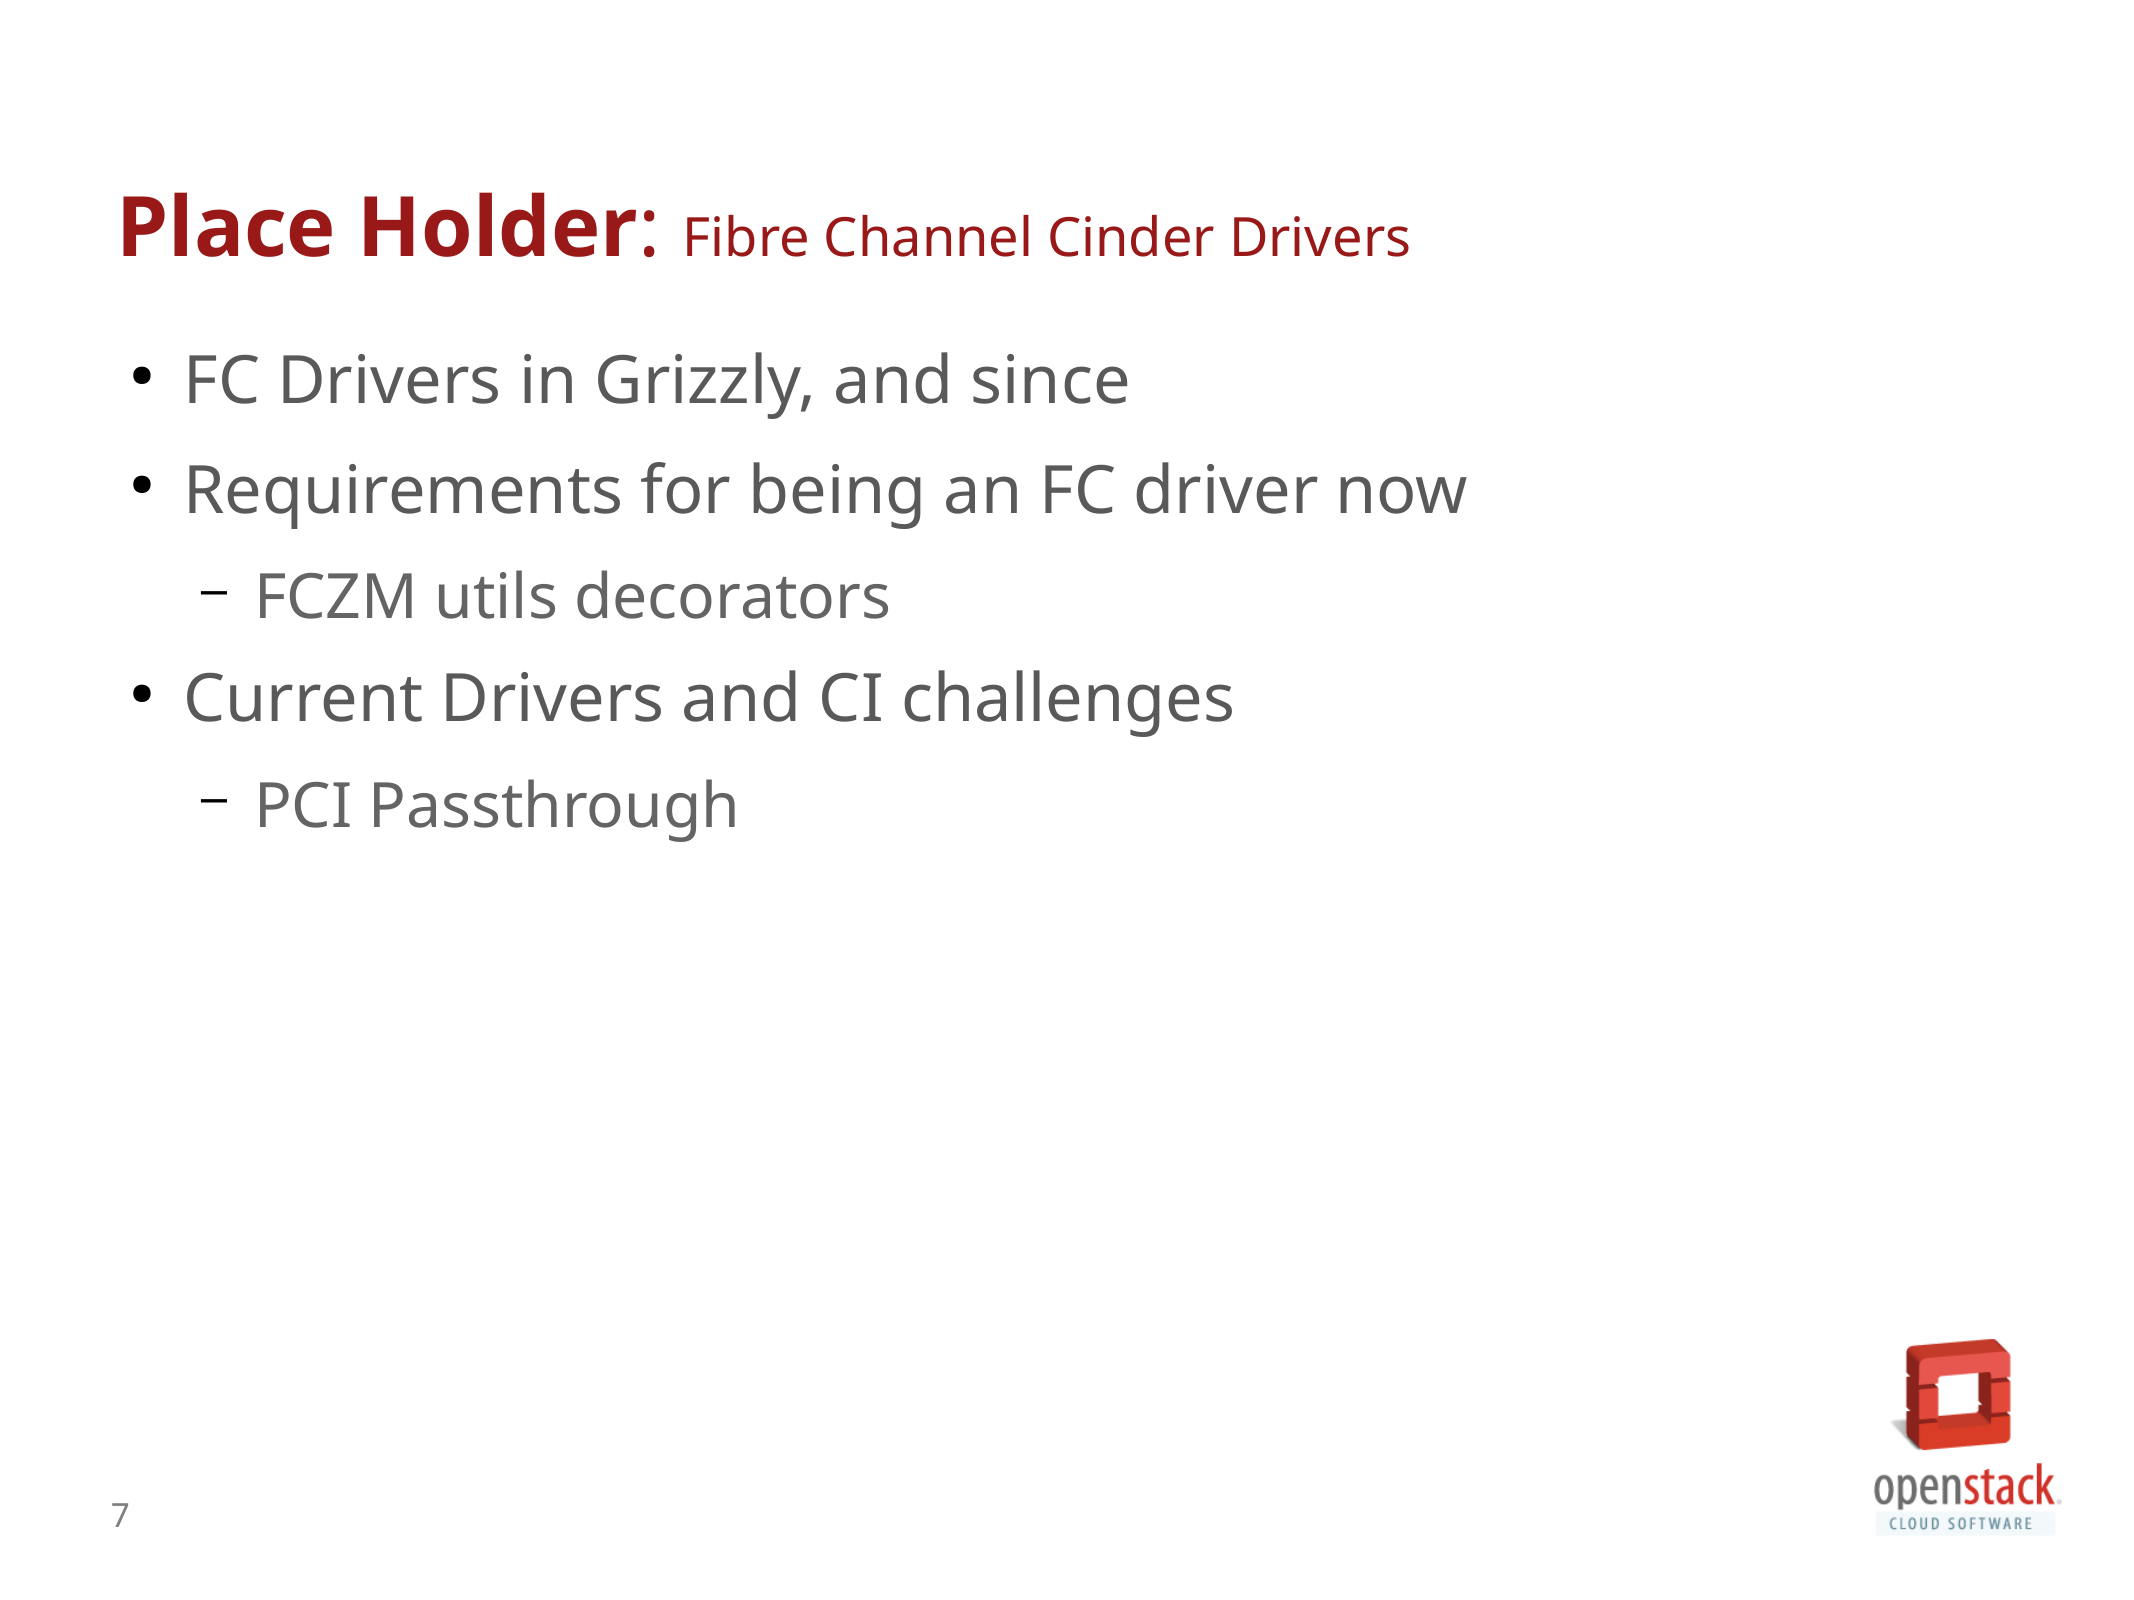

# Place Holder: Fibre Channel Cinder Drivers
FC Drivers in Grizzly, and since
Requirements for being an FC driver now
FCZM utils decorators
Current Drivers and CI challenges
PCI Passthrough